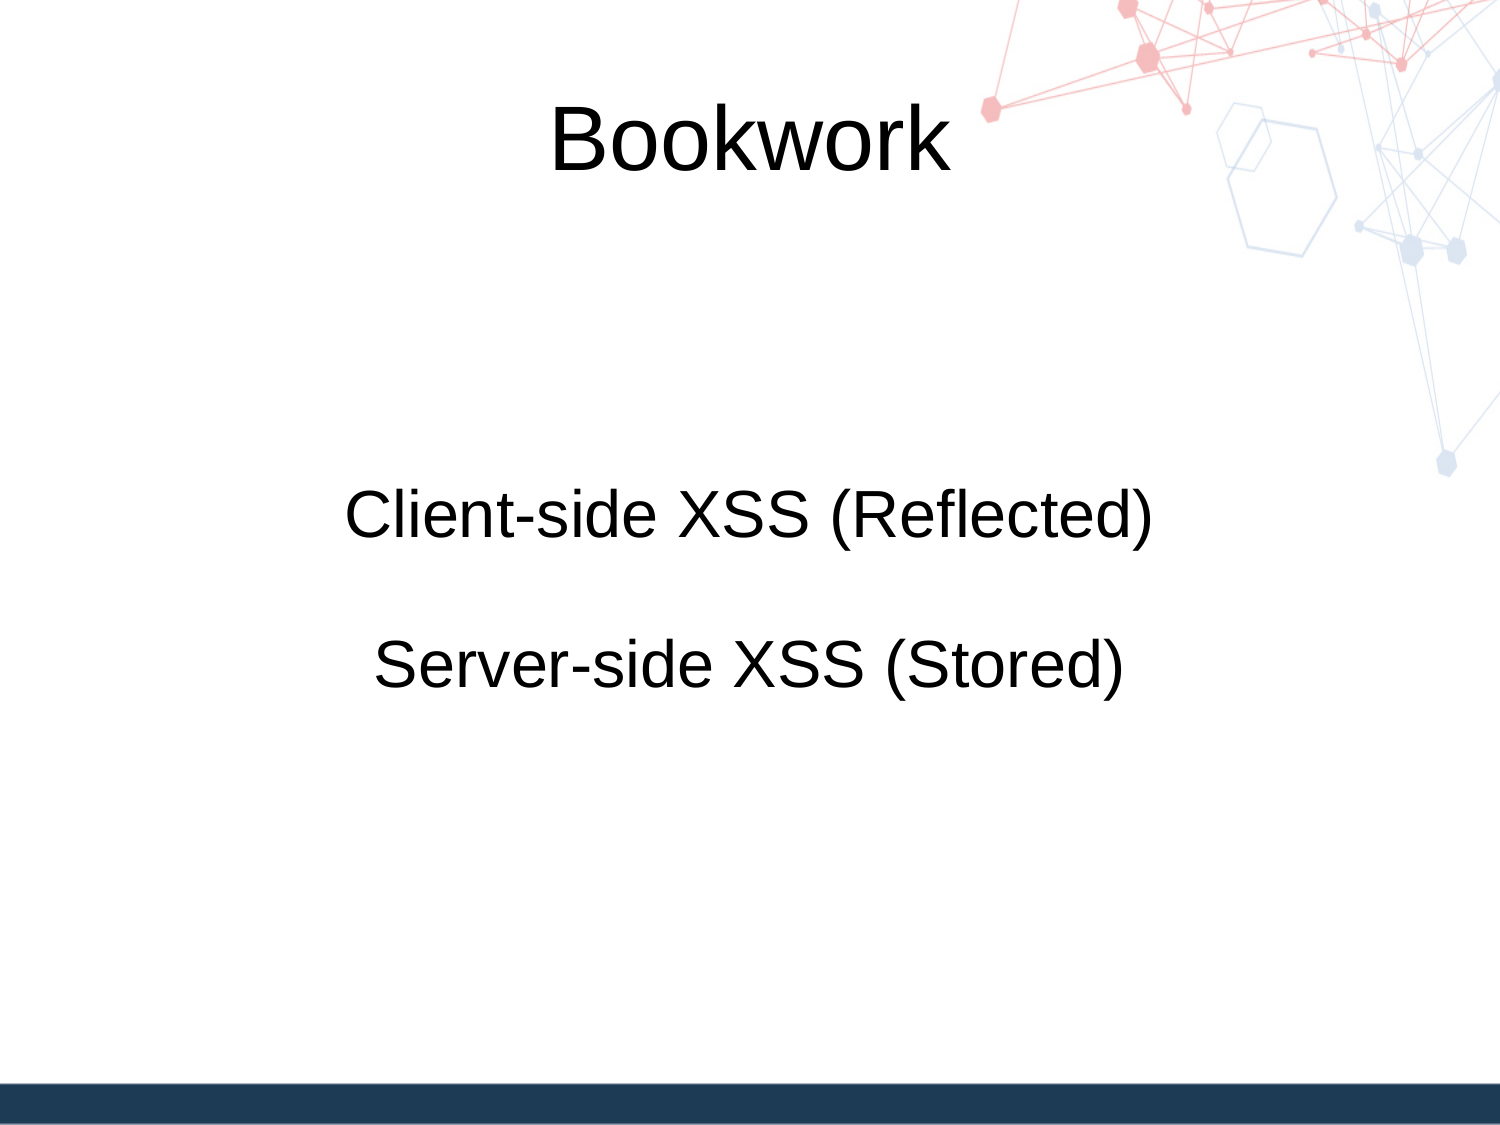

# Bookwork
Client-side XSS (Reflected)
Server-side XSS (Stored)